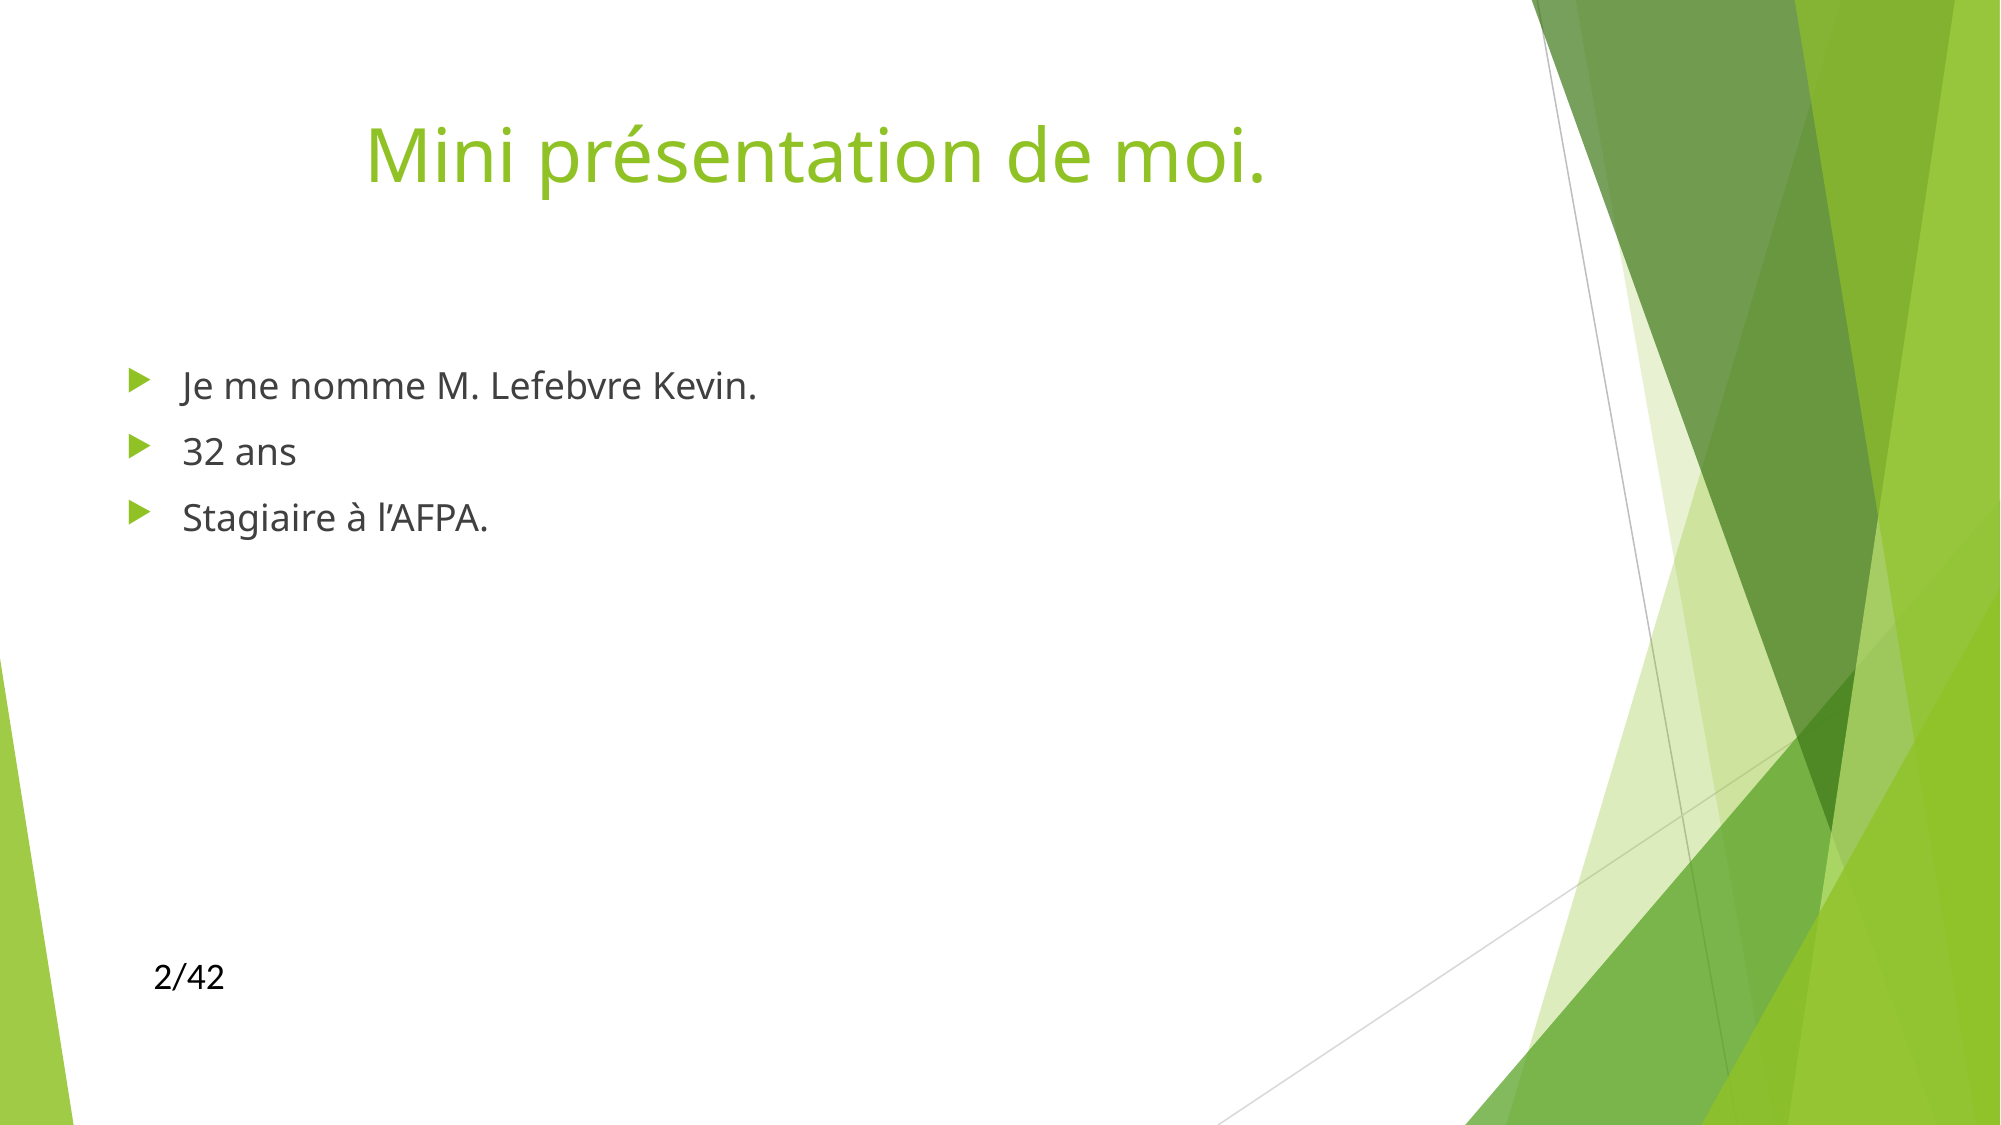

# Mini présentation de moi.
Je me nomme M. Lefebvre Kevin.
32 ans
Stagiaire à l’AFPA.
2/42